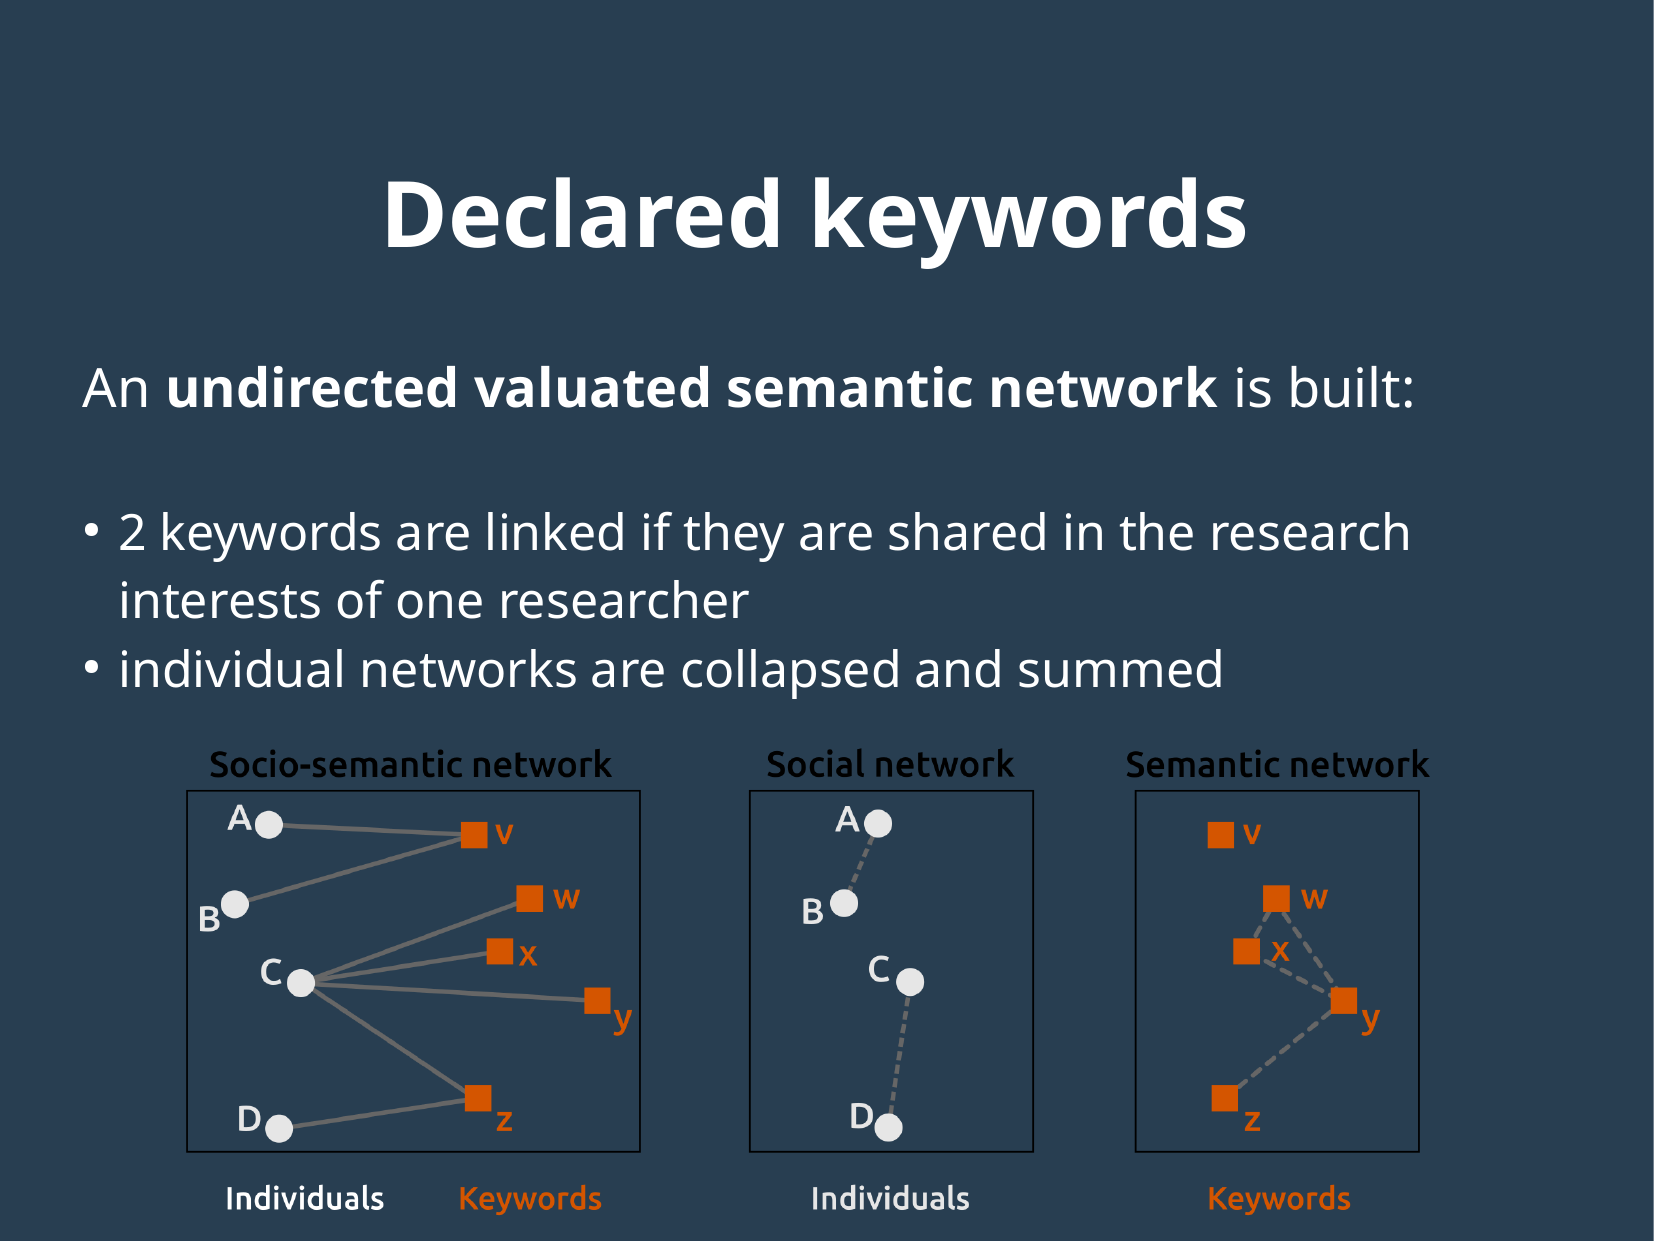

# Declared keywords
An undirected valuated semantic network is built:
2 keywords are linked if they are shared in the research interests of one researcher
individual networks are collapsed and summed